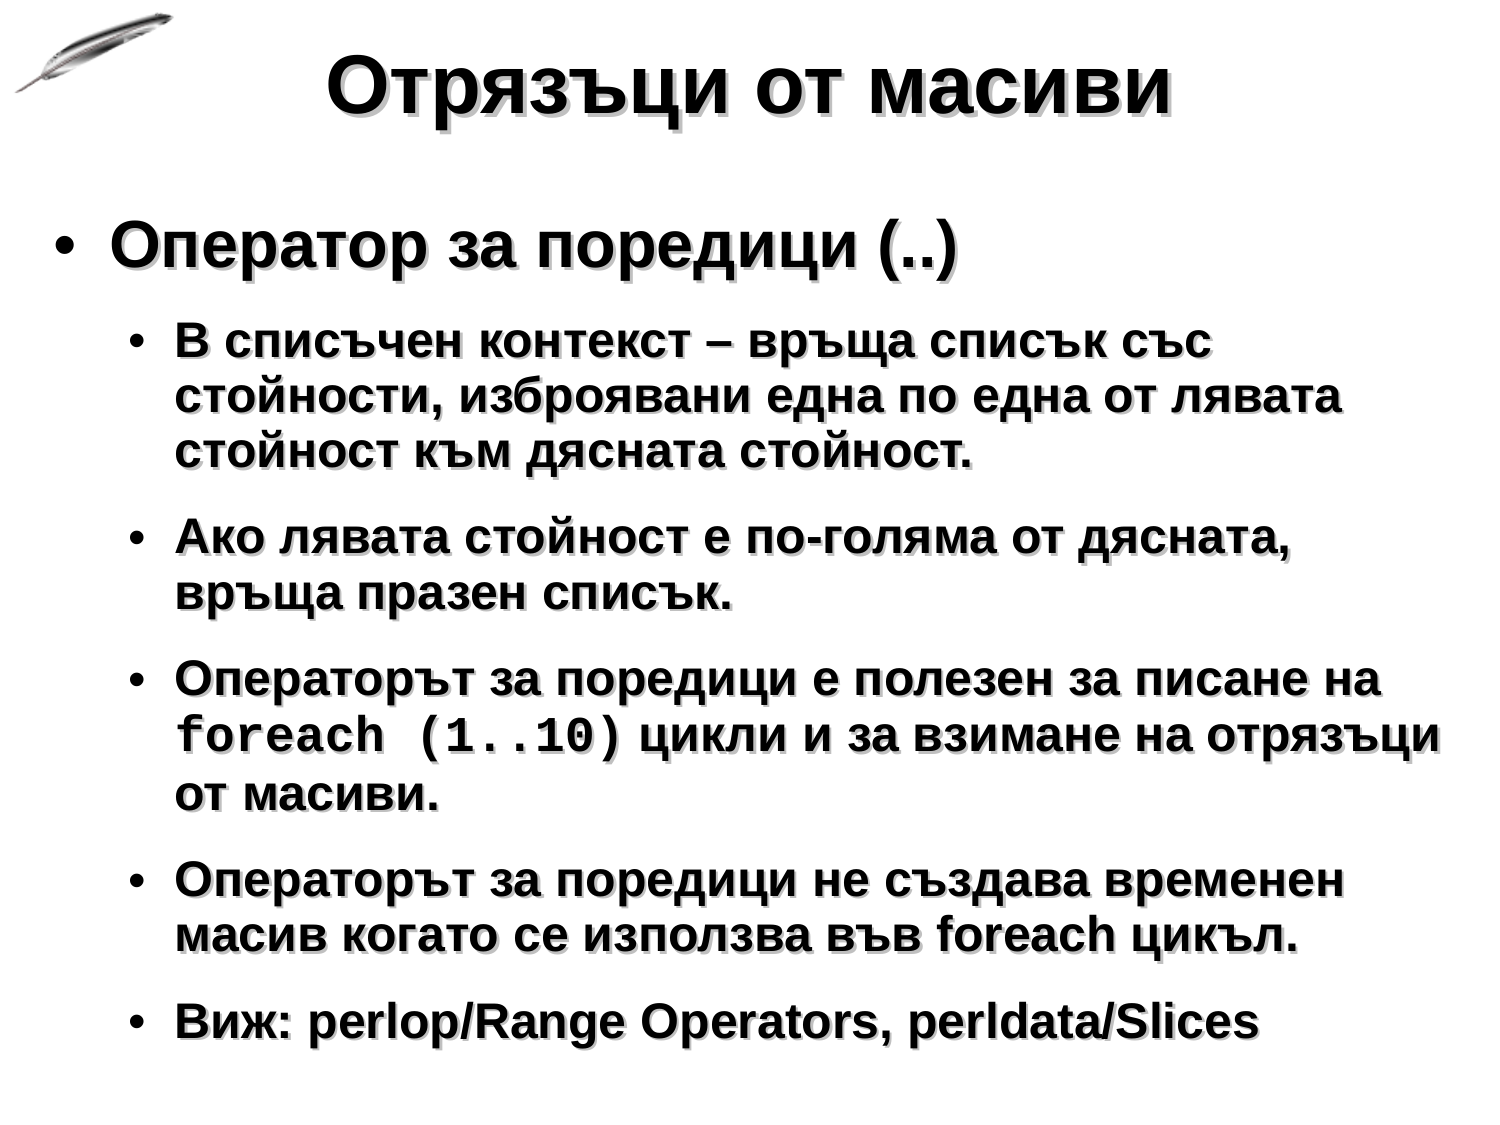

# Отрязъци от масиви
Оператор за поредици (..)
В списъчен контекст – връща списък със стойности, изброявани една по една от лявата стойност към дясната стойност.
Ако лявата стойност е по-голяма от дясната, връща празен списък.
Операторът за поредици е полезен за писане на foreach (1..10) цикли и за взимане на отрязъци от масиви.
Операторът за поредици не създава временен масив когато се използва във foreach цикъл.
Виж: perlop/Range Operators, perldata/Slices